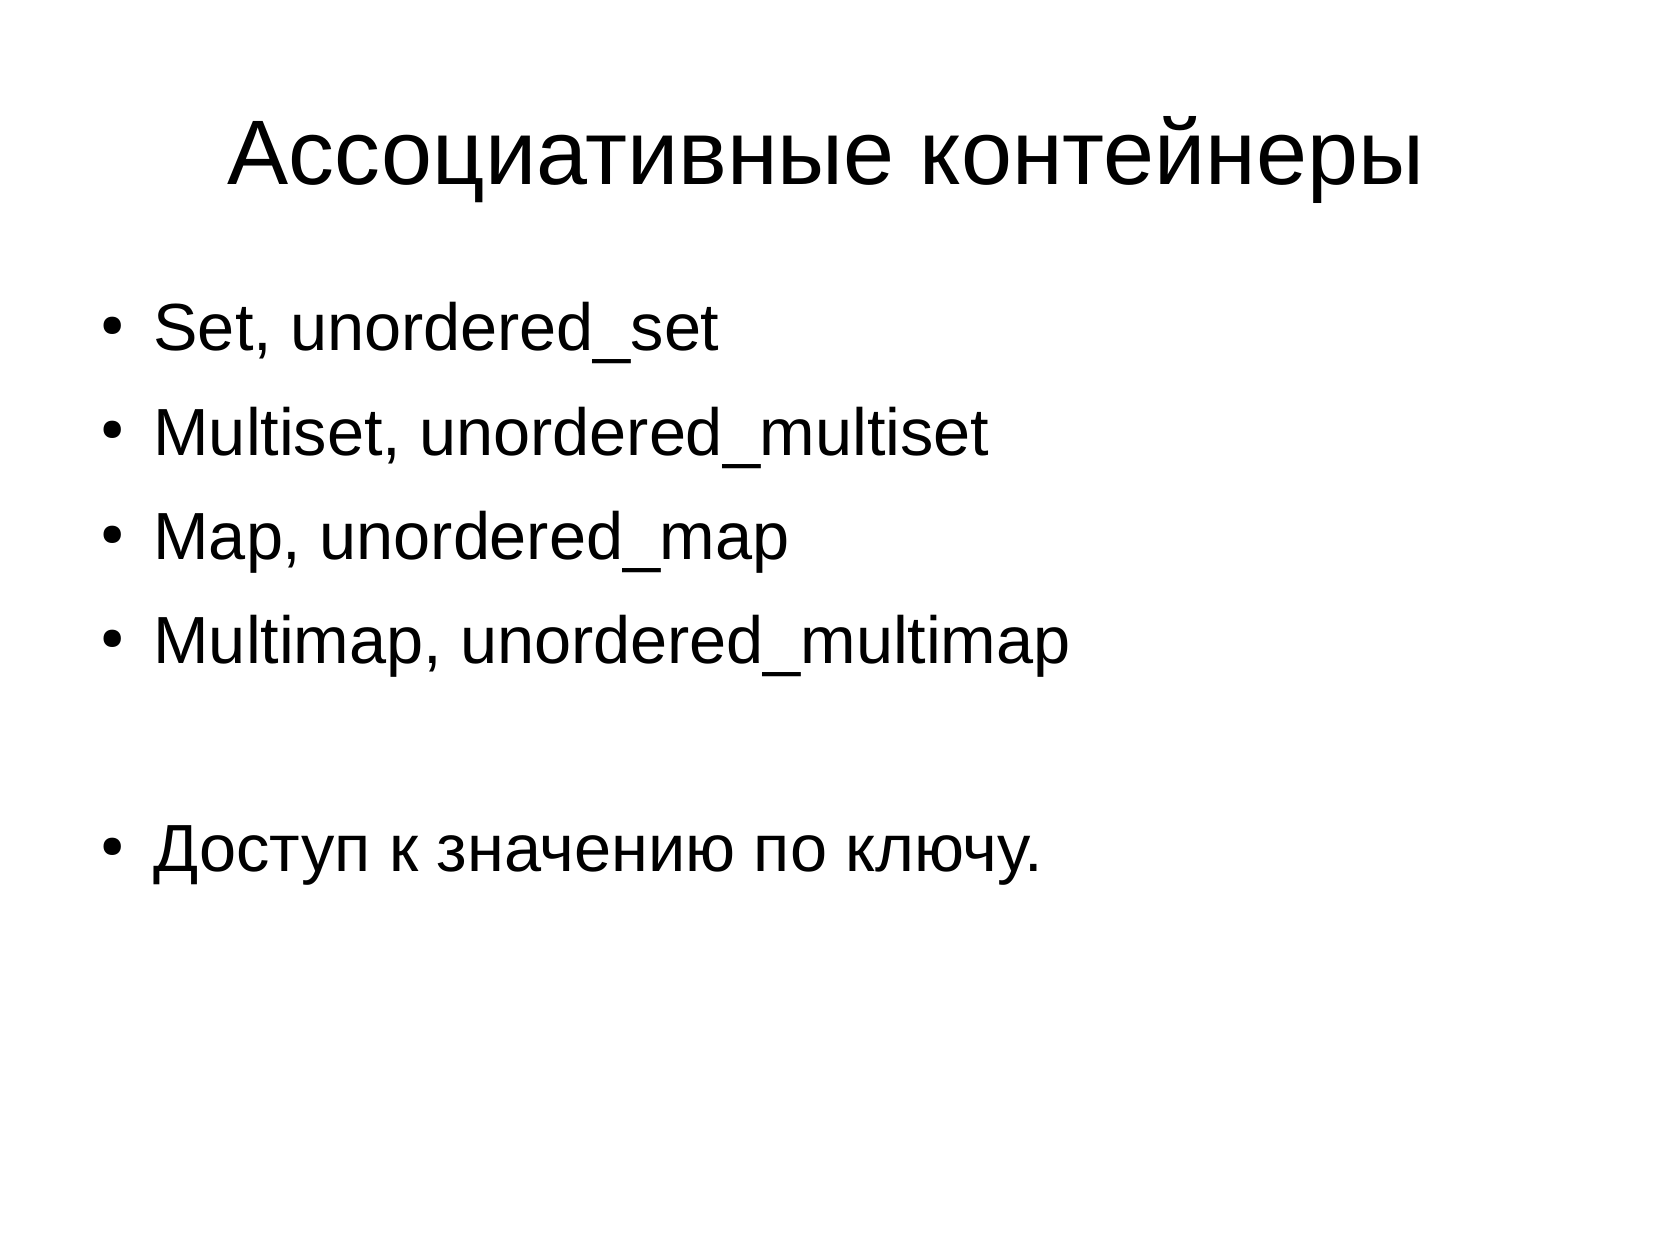

# Ассоциативные контейнеры
Set, unordered_set
Multiset, unordered_multiset
Map, unordered_map
Multimap, unordered_multimap
Доступ к значению по ключу.